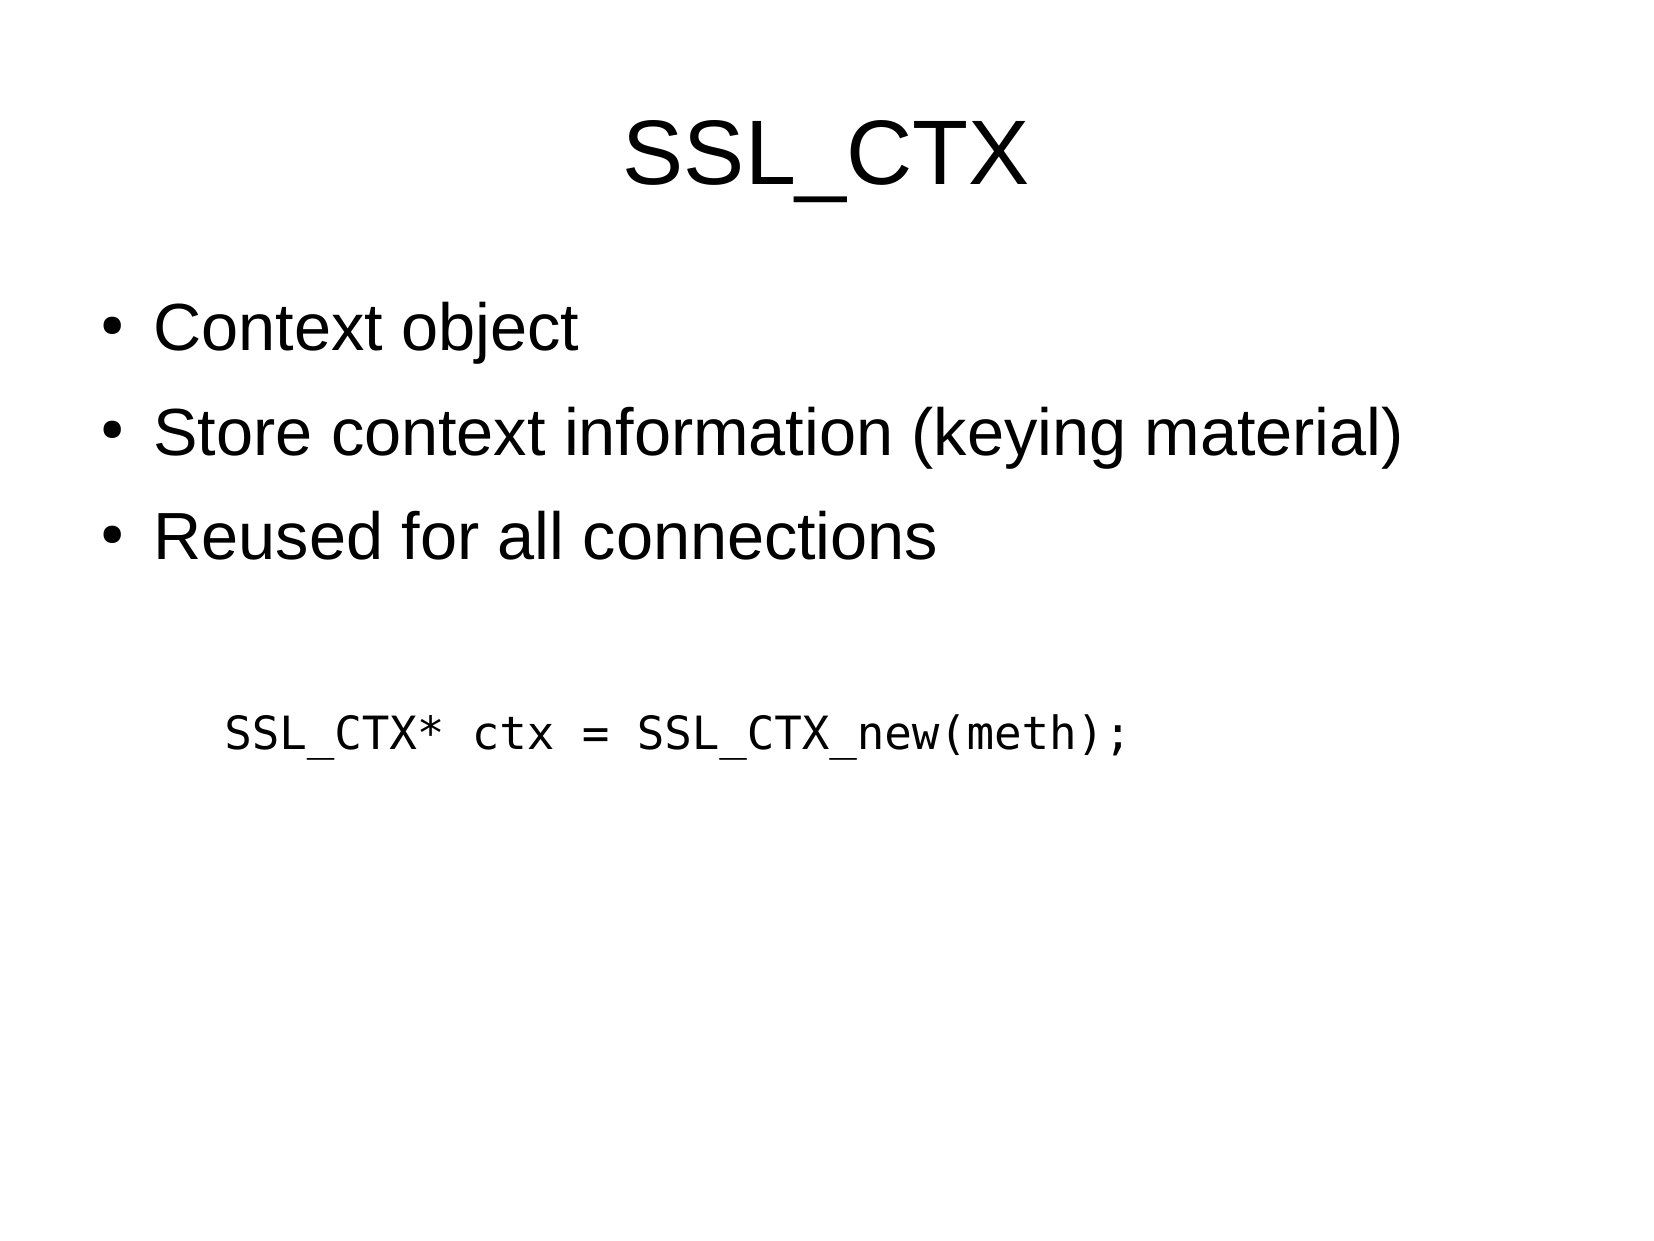

# SSL_CTX
Context object
Store context information (keying material)
Reused for all connections
SSL_CTX* ctx = SSL_CTX_new(meth);